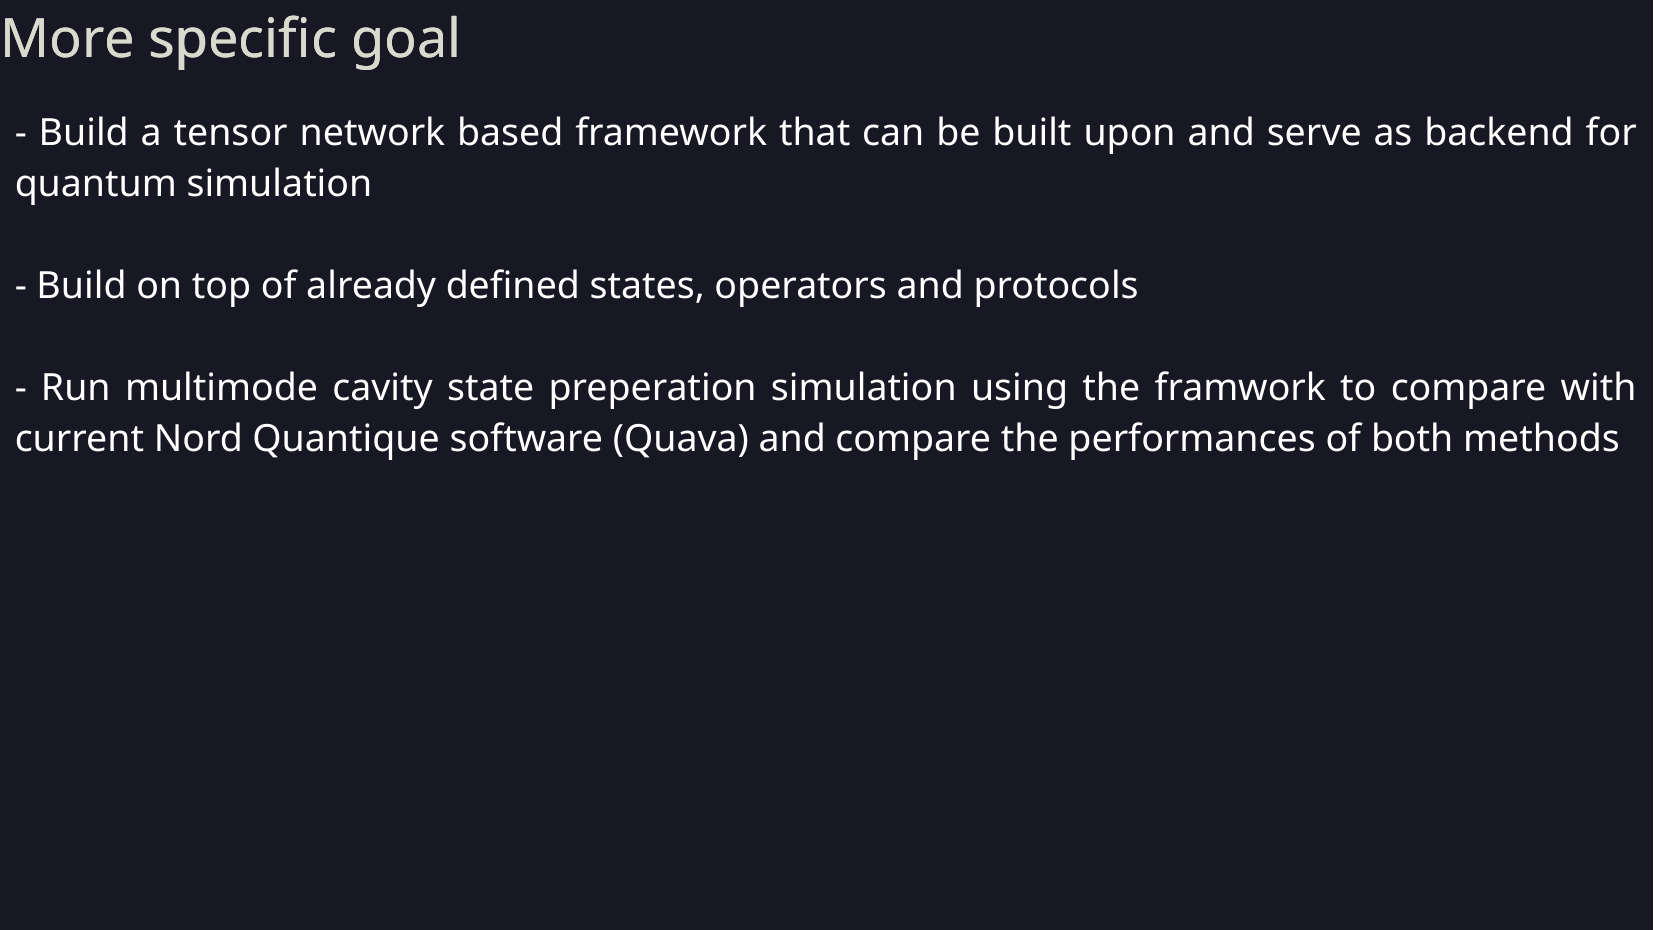

More specific goal
More specific goal
- Build a tensor network based framework that can be built upon and serve as backend for quantum simulation
- Build on top of already defined states, operators and protocols
- Run multimode cavity state preperation simulation using the framwork to compare with current Nord Quantique software (Quava) and compare the performances of both methods